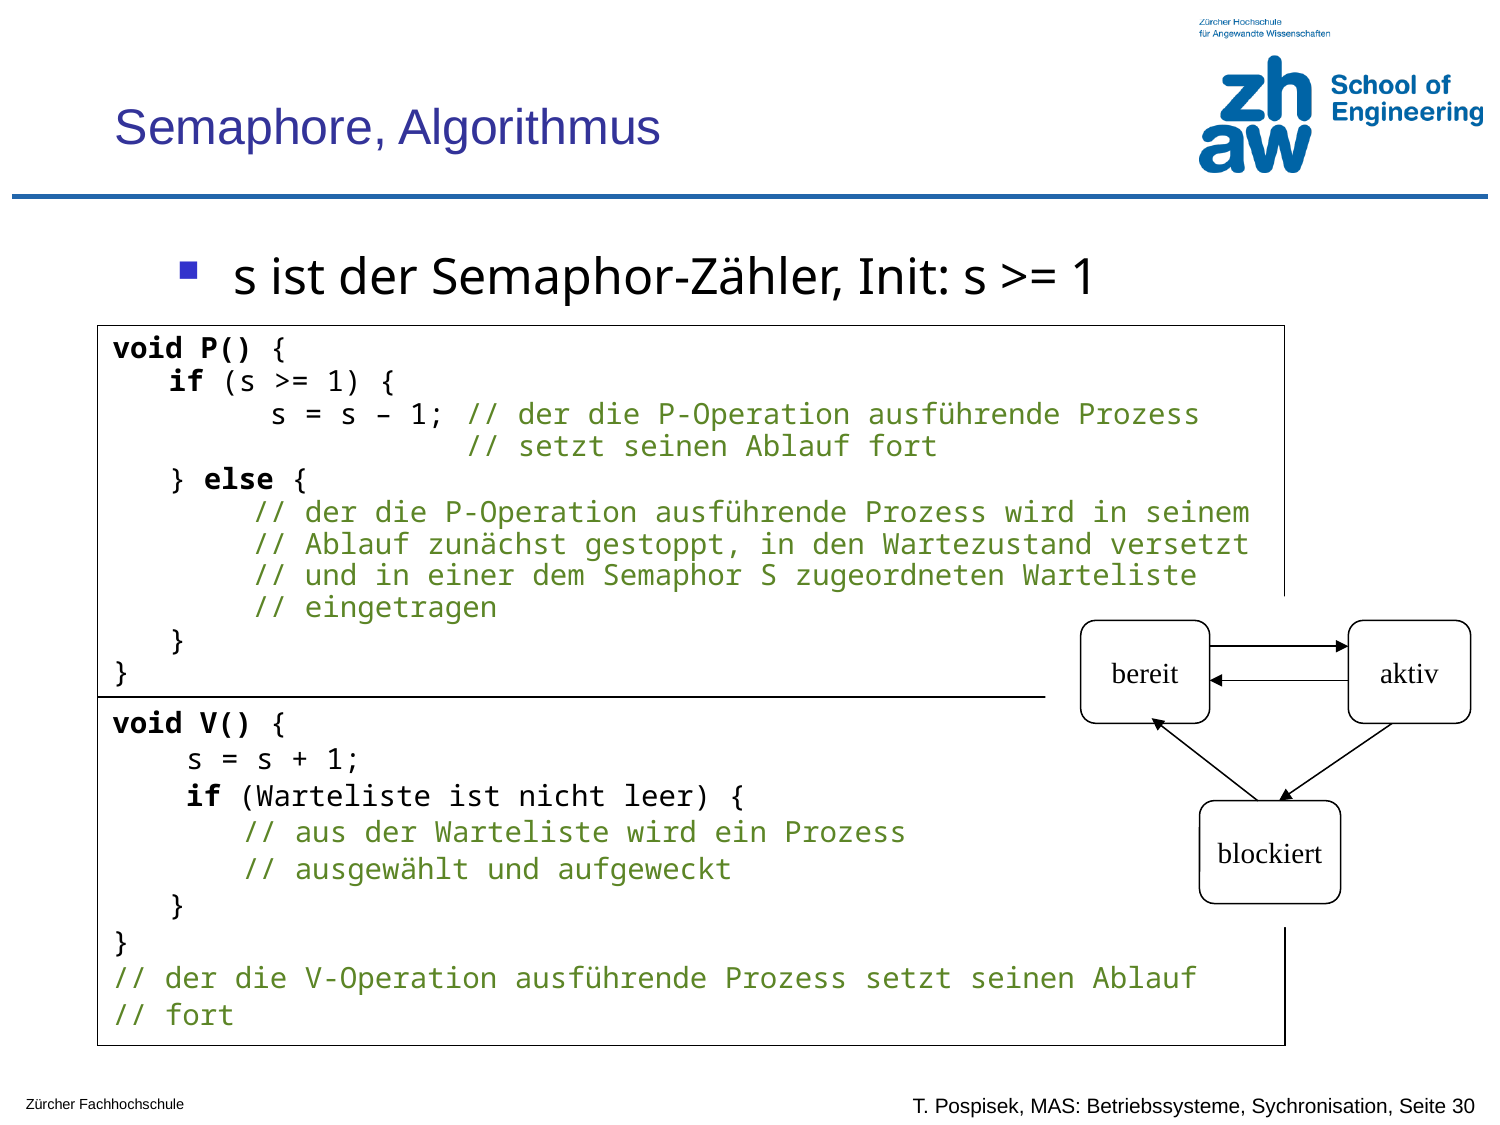

# Semaphore, Algorithmus
s ist der Semaphor-Zähler, Init: s >= 1
void P() {
	if (s >= 1) {
		 s = s – 1; 	// der die P-Operation ausführende Prozess
 			// setzt seinen Ablauf fort
	} else {
		// der die P-Operation ausführende Prozess wird in seinem
	// Ablauf zunächst gestoppt, in den Wartezustand versetzt
	// und in einer dem Semaphor S zugeordneten Warteliste
	// eingetragen
	}
}
bereit
aktiv
blockiert
void V() {
	 s = s + 1;
	 if (Warteliste ist nicht leer) {
		// aus der Warteliste wird ein Prozess
		// ausgewählt und aufgeweckt
	}
}
// der die V-Operation ausführende Prozess setzt seinen Ablauf
// fort